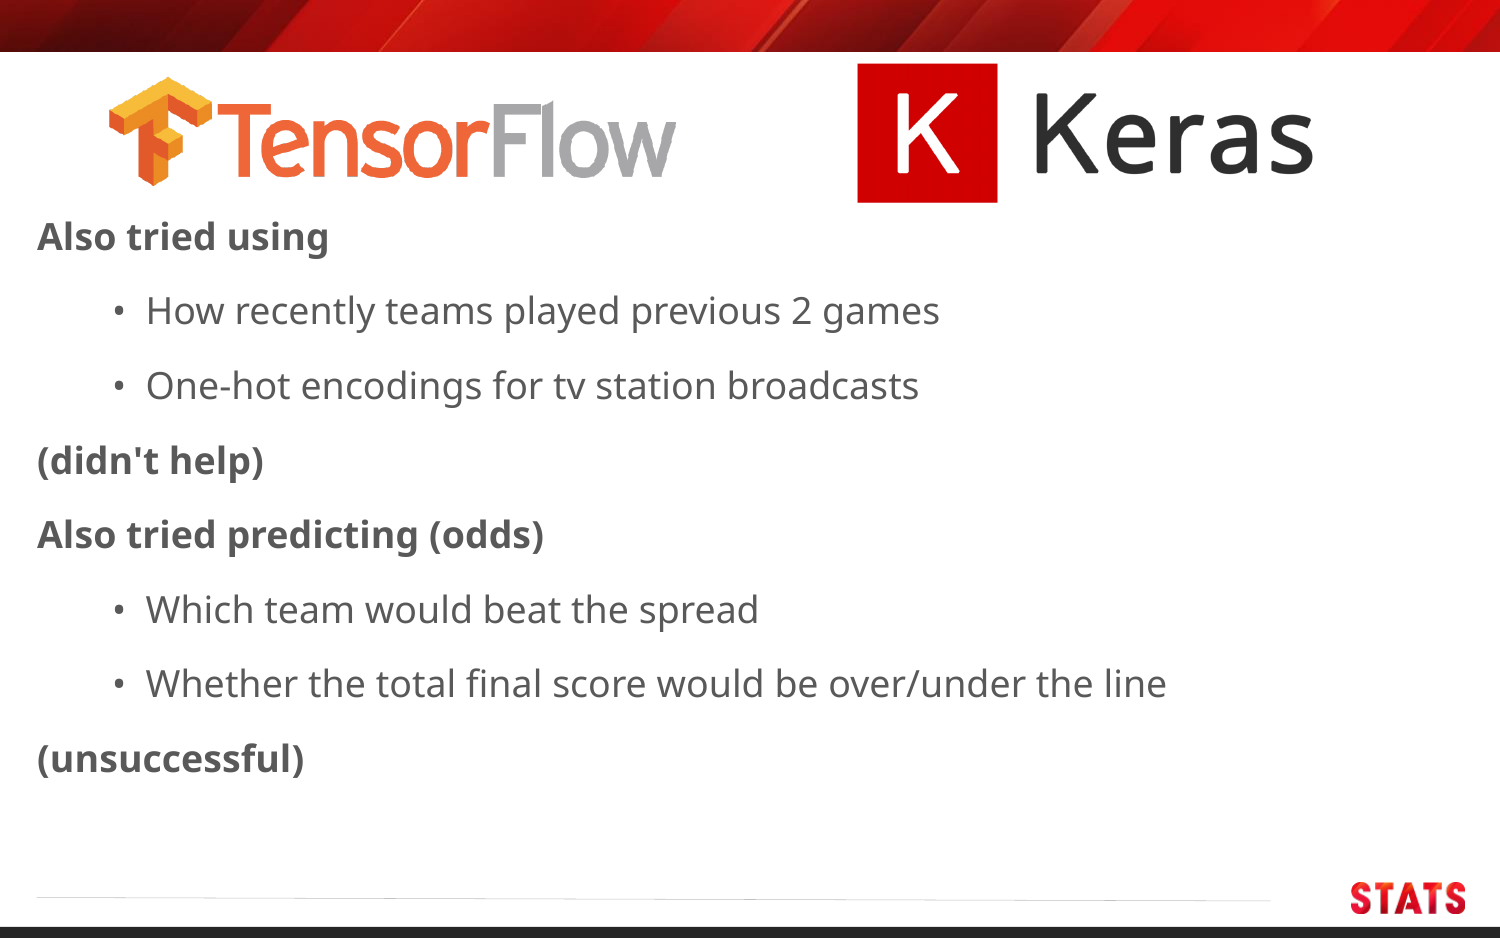

# Also tried using
 	• How recently teams played previous 2 games
 	• One-hot encodings for tv station broadcasts
(didn't help)
Also tried predicting (odds)
 	• Which team would beat the spread
 	• Whether the total final score would be over/under the line
(unsuccessful)